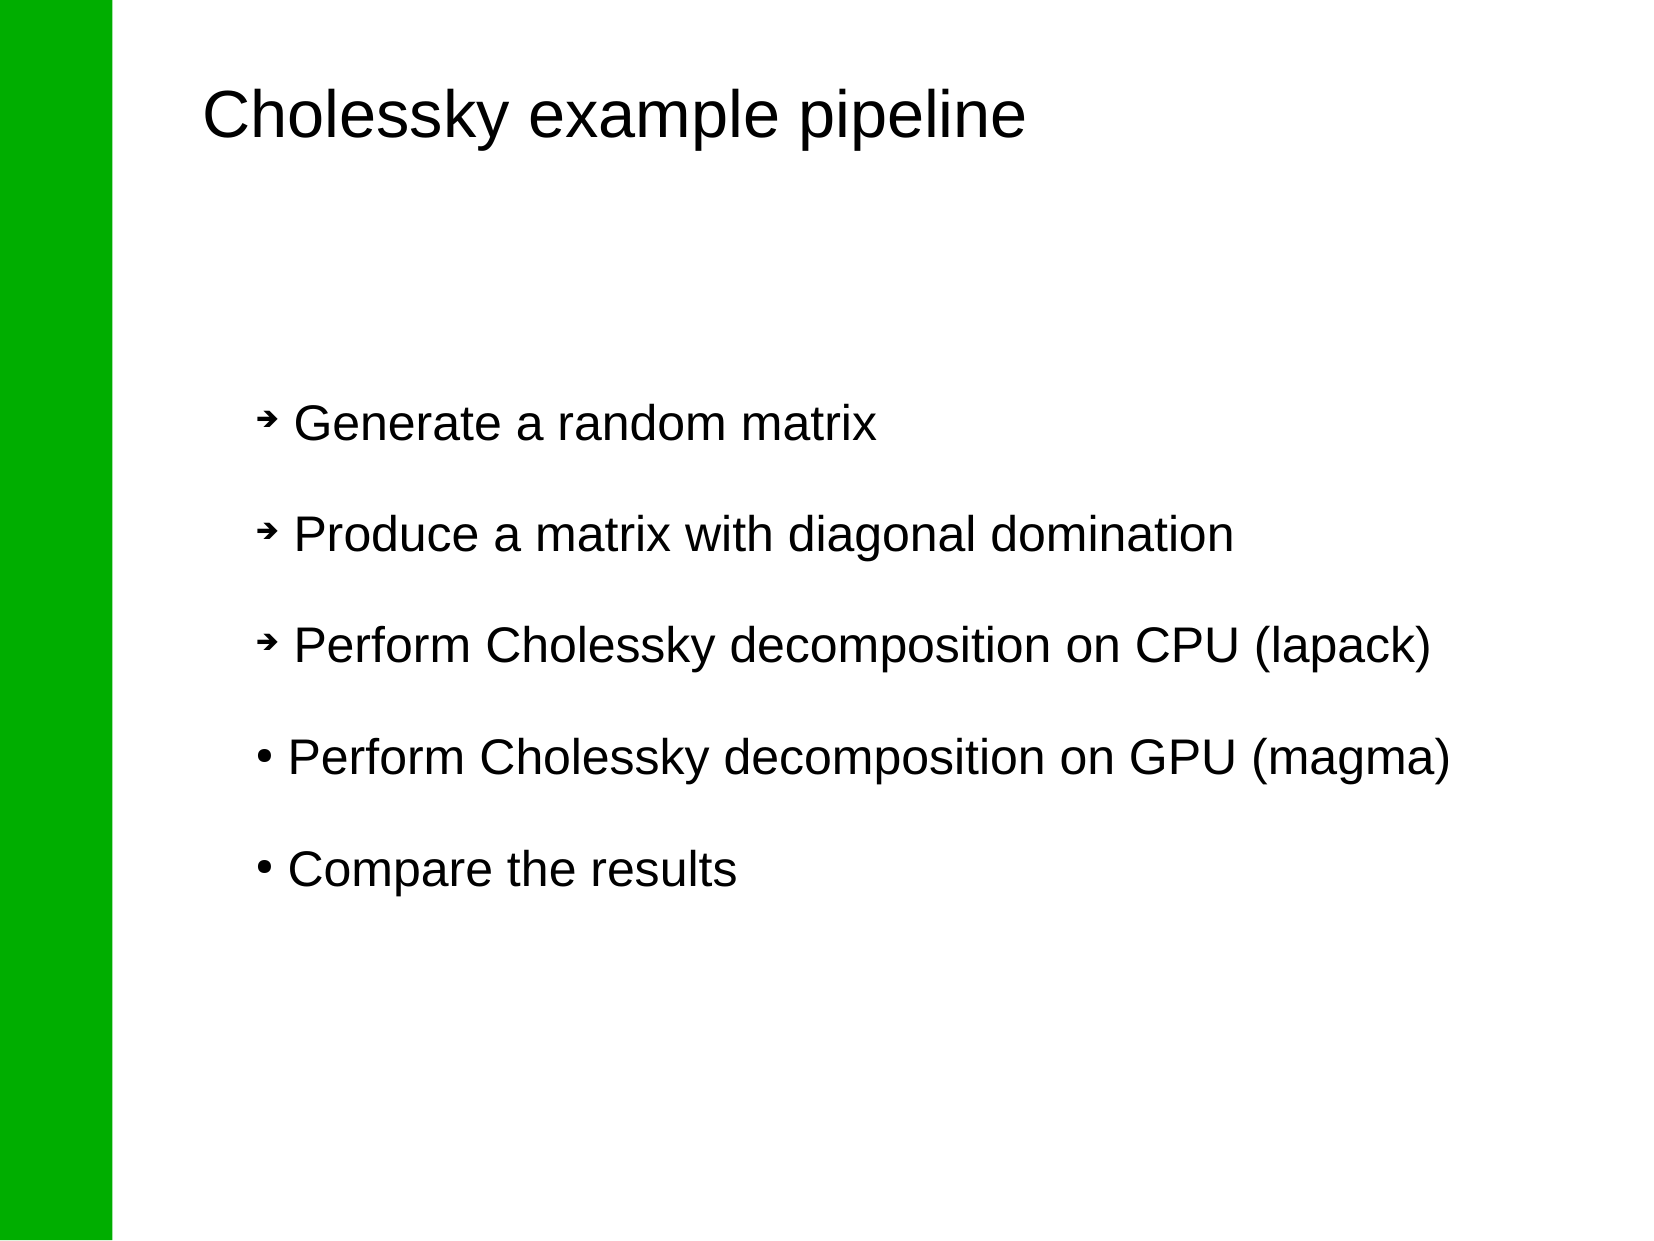

Cholessky example pipeline
 Generate a random matrix
 Produce a matrix with diagonal domination
 Perform Cholessky decomposition on CPU (lapack)
 Perform Cholessky decomposition on GPU (magma)
 Compare the results